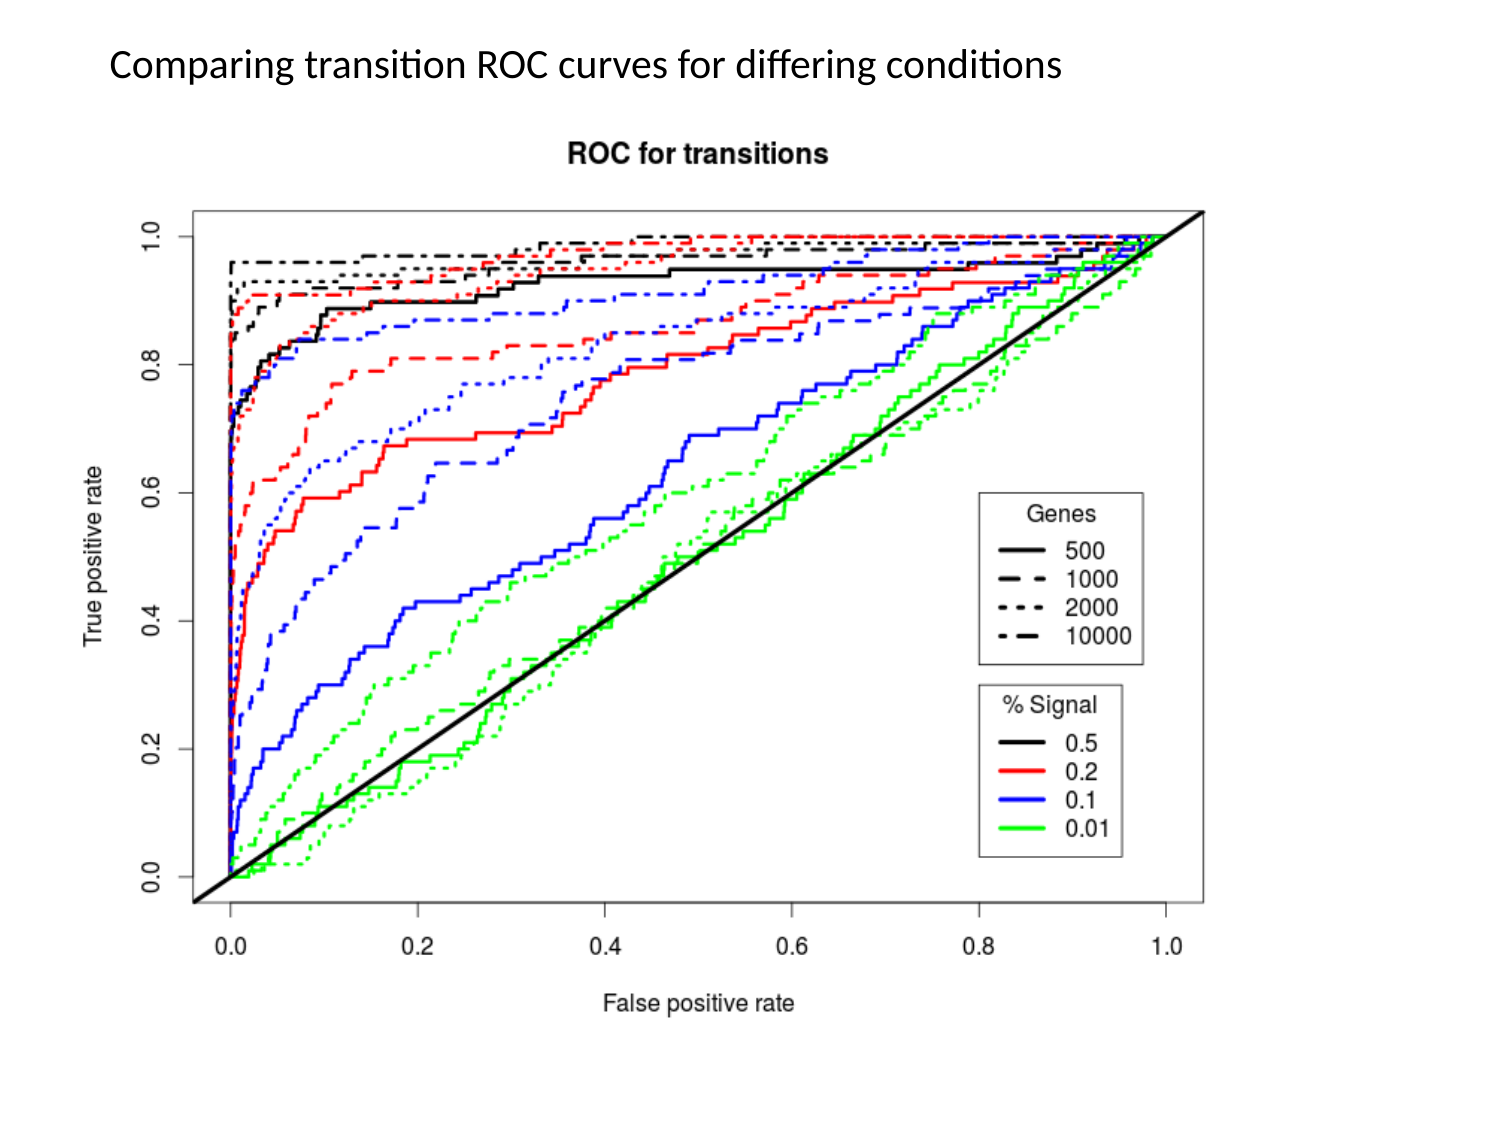

# Comparing transition ROC curves for differing conditions